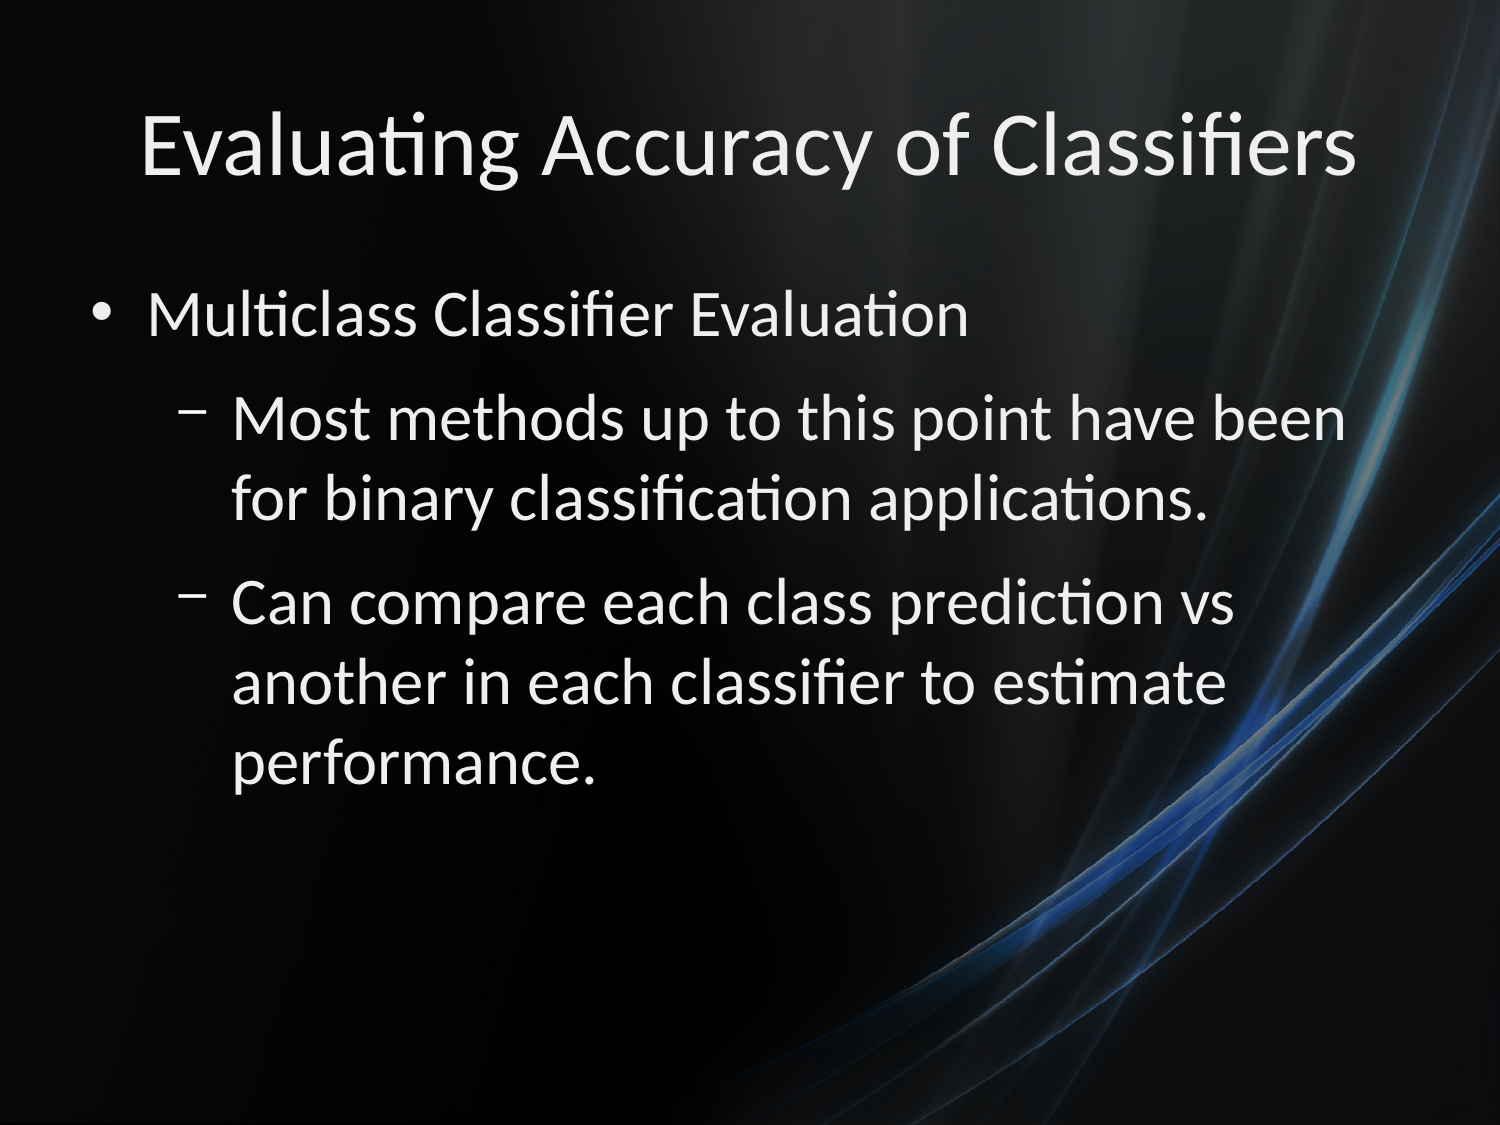

# Evaluating Accuracy of Classifiers
Multiclass Classifier Evaluation
Most methods up to this point have been for binary classification applications.
Can compare each class prediction vs another in each classifier to estimate performance.